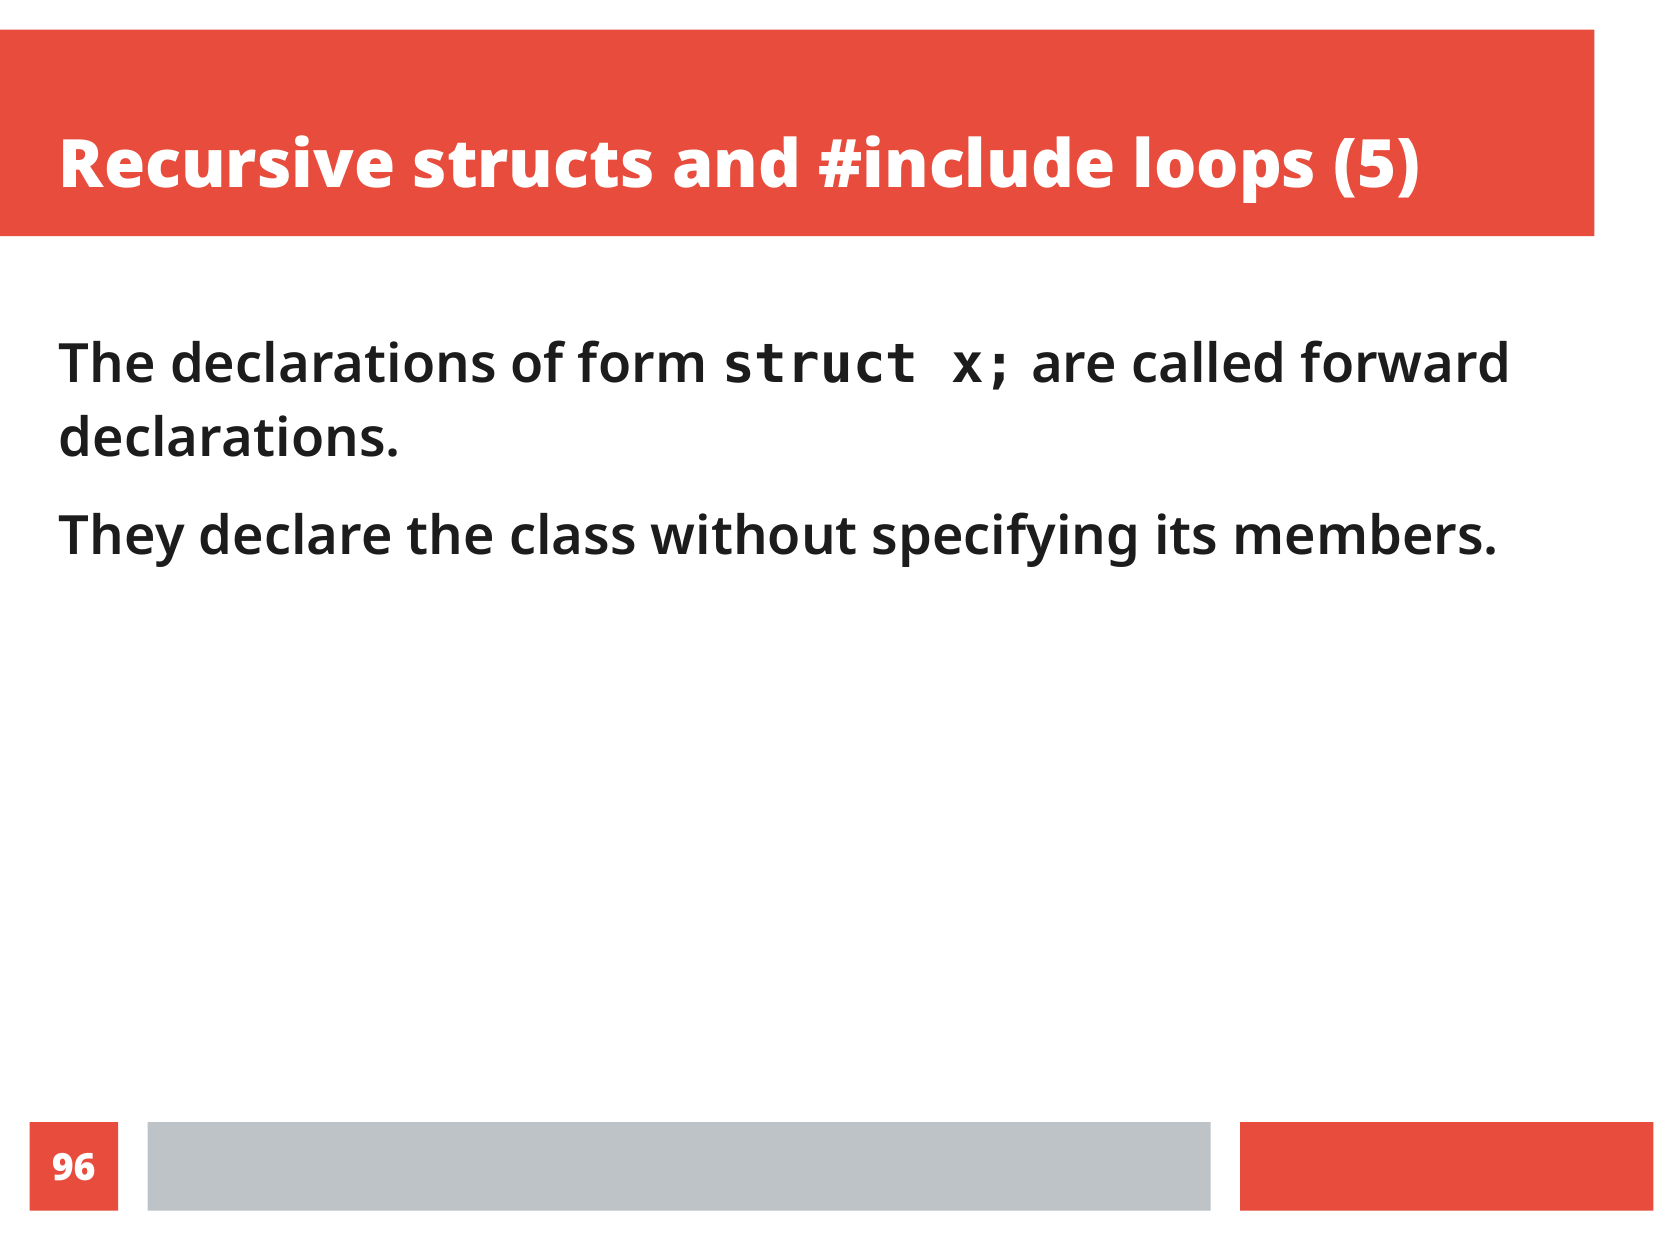

# Recursive structs and #include loops (5)
The declarations of form struct x; are called forward declarations.
They declare the class without specifying its members.
96